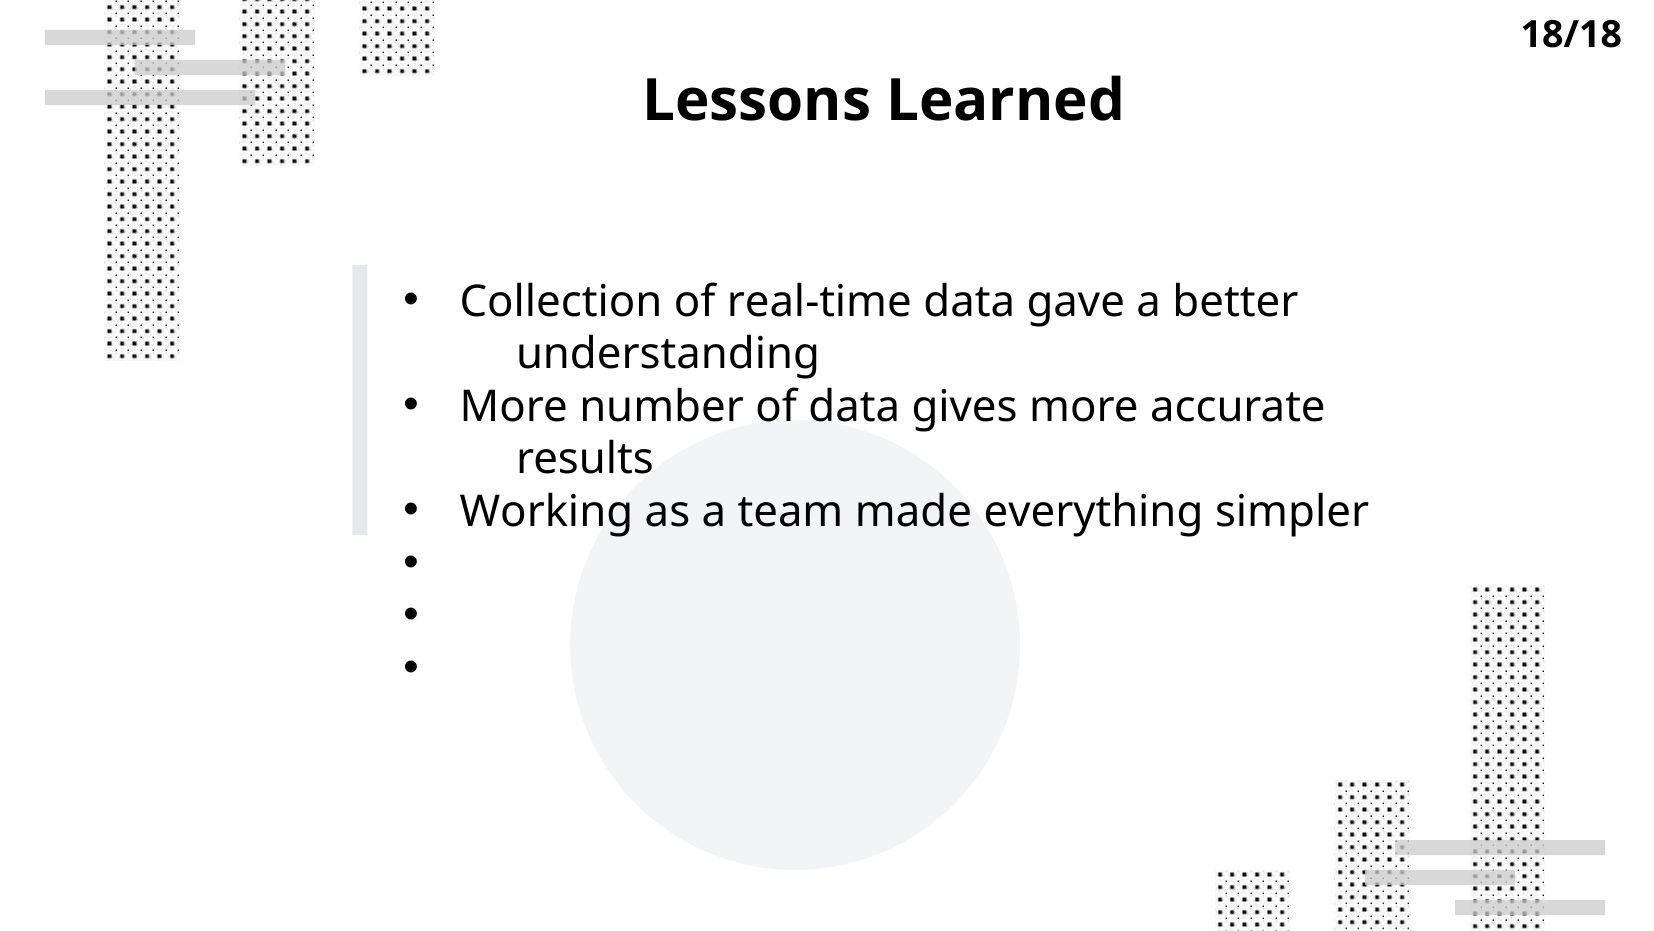

18/18
Lessons Learned
Collection of real-time data gave a better understanding
More number of data gives more accurate results
Working as a team made everything simpler